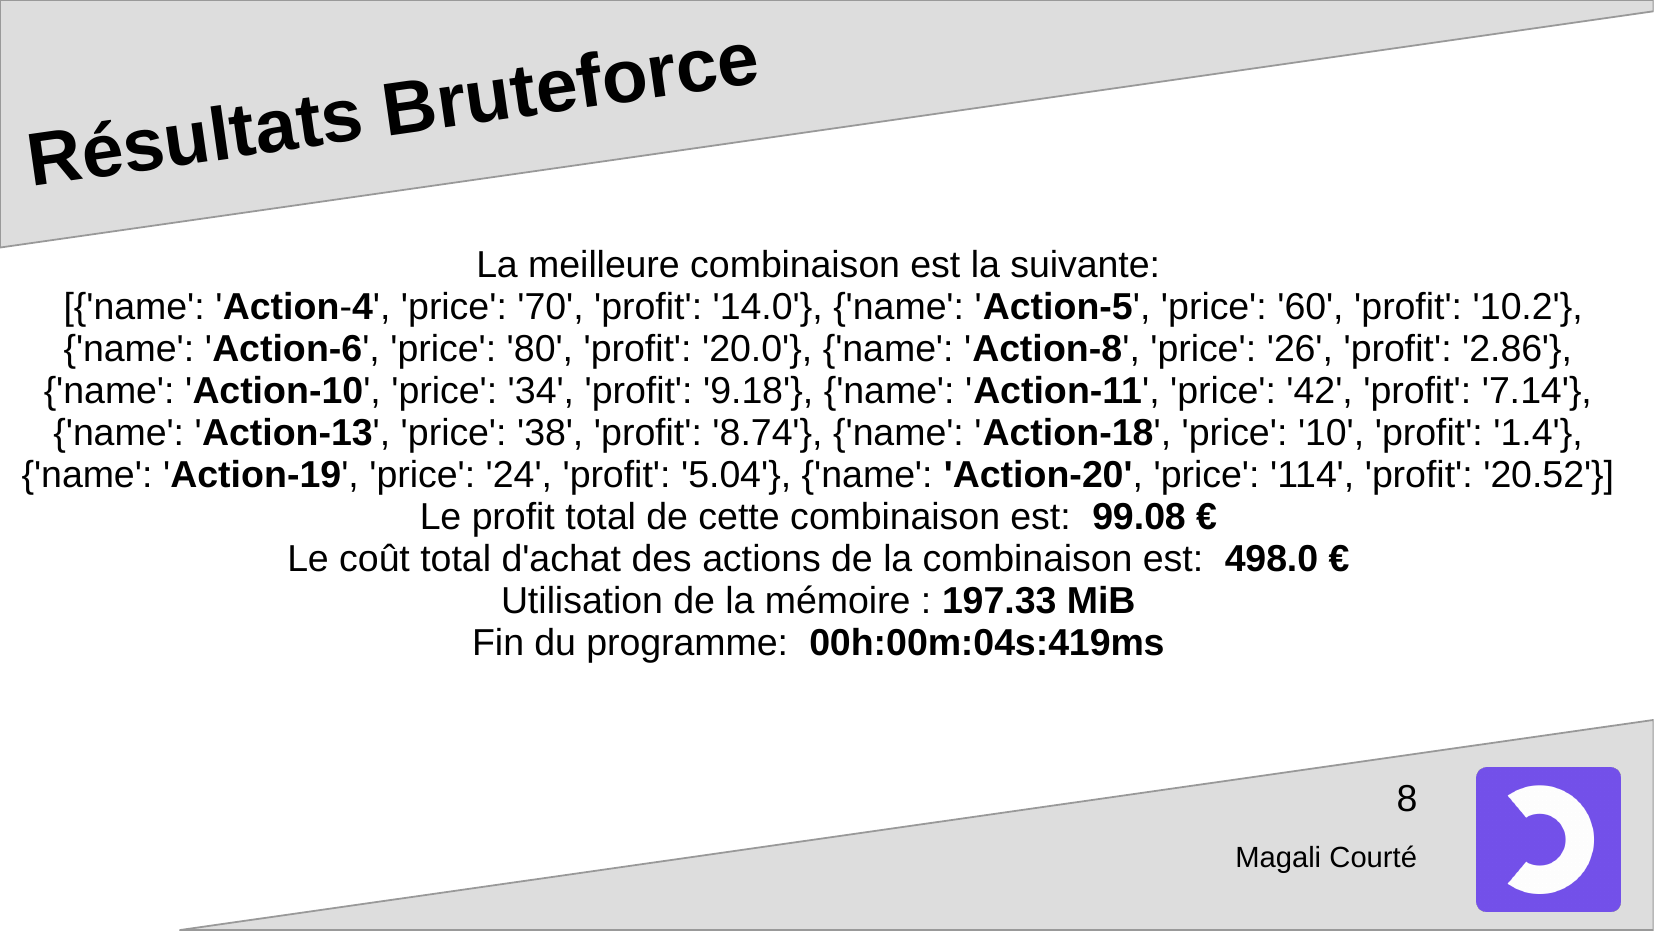

# Résultats Bruteforce
La meilleure combinaison est la suivante:
 [{'name': 'Action-4', 'price': '70', 'profit': '14.0'}, {'name': 'Action-5', 'price': '60', 'profit': '10.2'}, {'name': 'Action-6', 'price': '80', 'profit': '20.0'}, {'name': 'Action-8', 'price': '26', 'profit': '2.86'}, {'name': 'Action-10', 'price': '34', 'profit': '9.18'}, {'name': 'Action-11', 'price': '42', 'profit': '7.14'}, {'name': 'Action-13', 'price': '38', 'profit': '8.74'}, {'name': 'Action-18', 'price': '10', 'profit': '1.4'}, {'name': 'Action-19', 'price': '24', 'profit': '5.04'}, {'name': 'Action-20', 'price': '114', 'profit': '20.52'}]
Le profit total de cette combinaison est: 99.08 €
Le coût total d'achat des actions de la combinaison est: 498.0 €
Utilisation de la mémoire : 197.33 MiB
Fin du programme: 00h:00m:04s:419ms
8